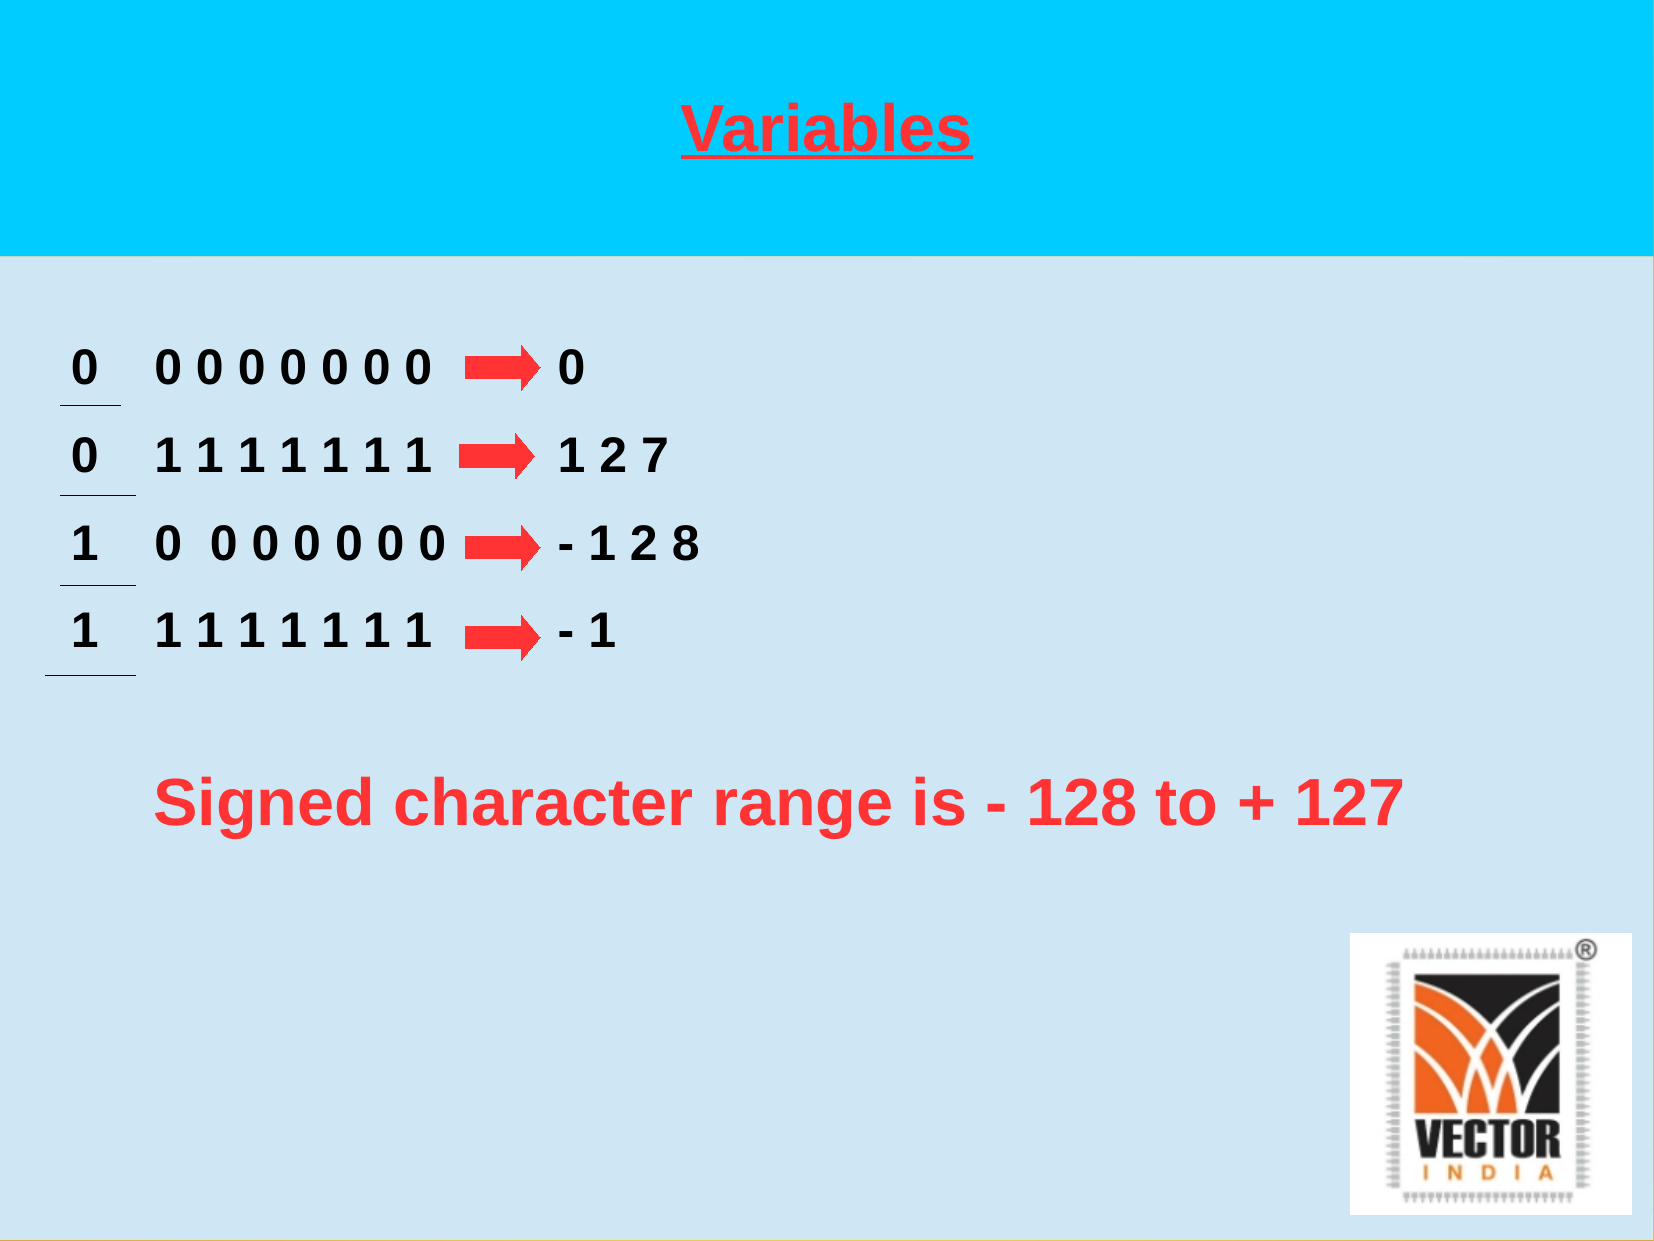

# Variables
0 0 0 0 0 0 0 0 0
0 1 1 1 1 1 1 1 1 2 7
1 0 0 0 0 0 0 0 - 1 2 8
1 1 1 1 1 1 1 1 - 1
Signed character range is - 128 to + 127